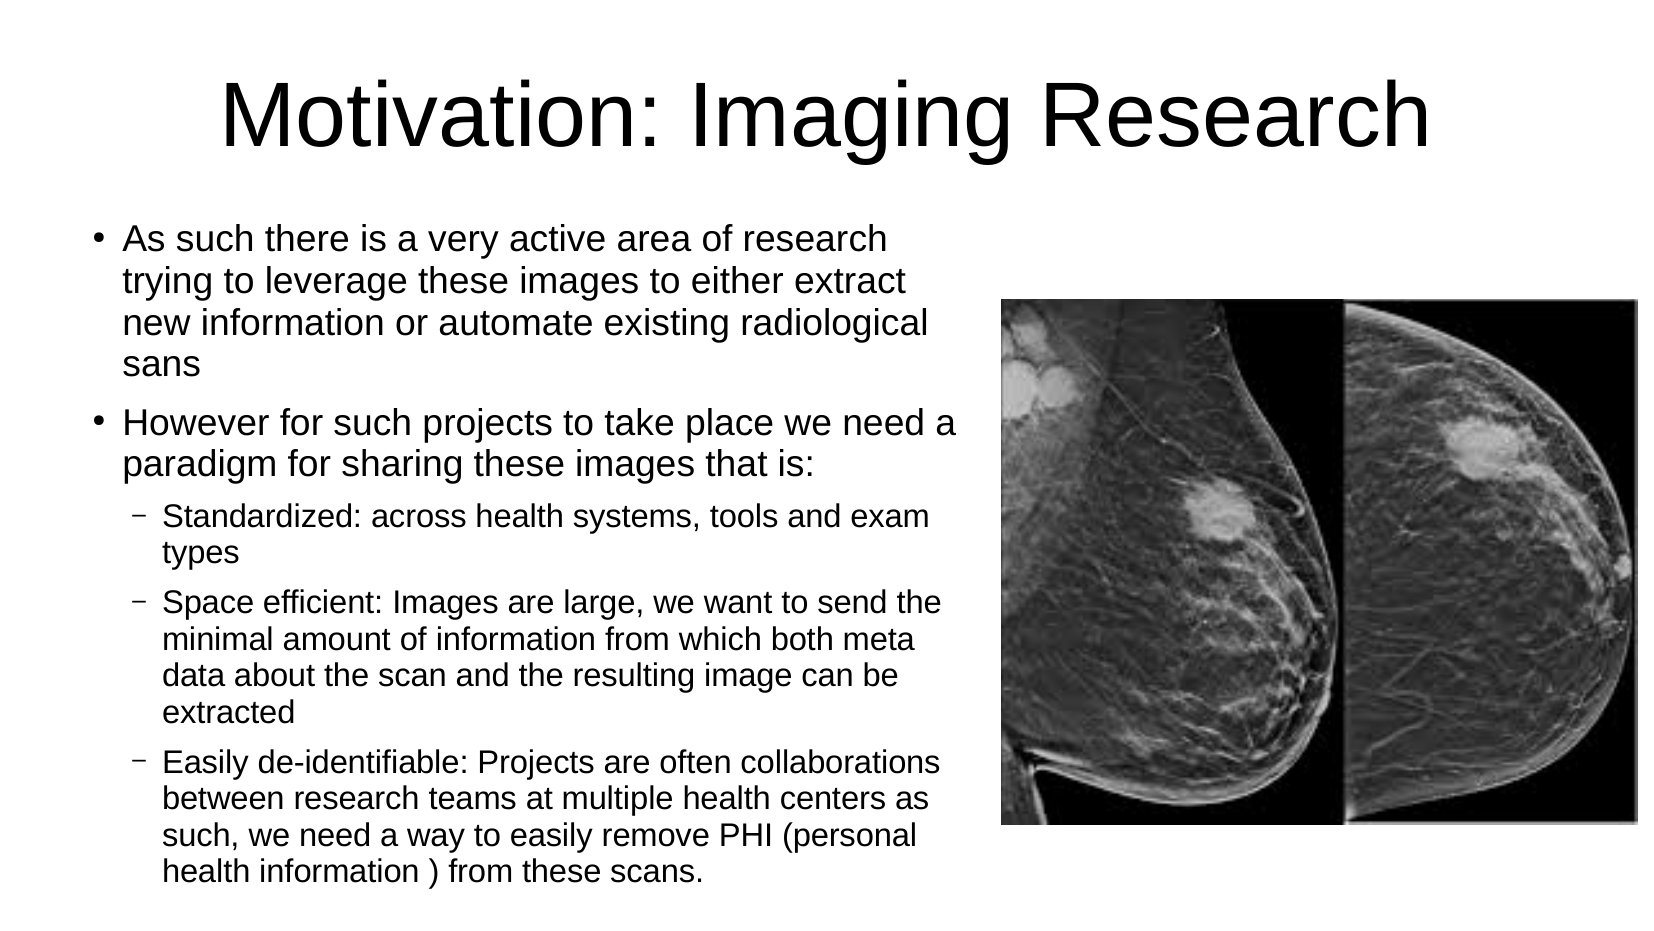

# Motivation: Imaging Research
As such there is a very active area of research trying to leverage these images to either extract new information or automate existing radiological sans
However for such projects to take place we need a paradigm for sharing these images that is:
Standardized: across health systems, tools and exam types
Space efficient: Images are large, we want to send the minimal amount of information from which both meta data about the scan and the resulting image can be extracted
Easily de-identifiable: Projects are often collaborations between research teams at multiple health centers as such, we need a way to easily remove PHI (personal health information ) from these scans.